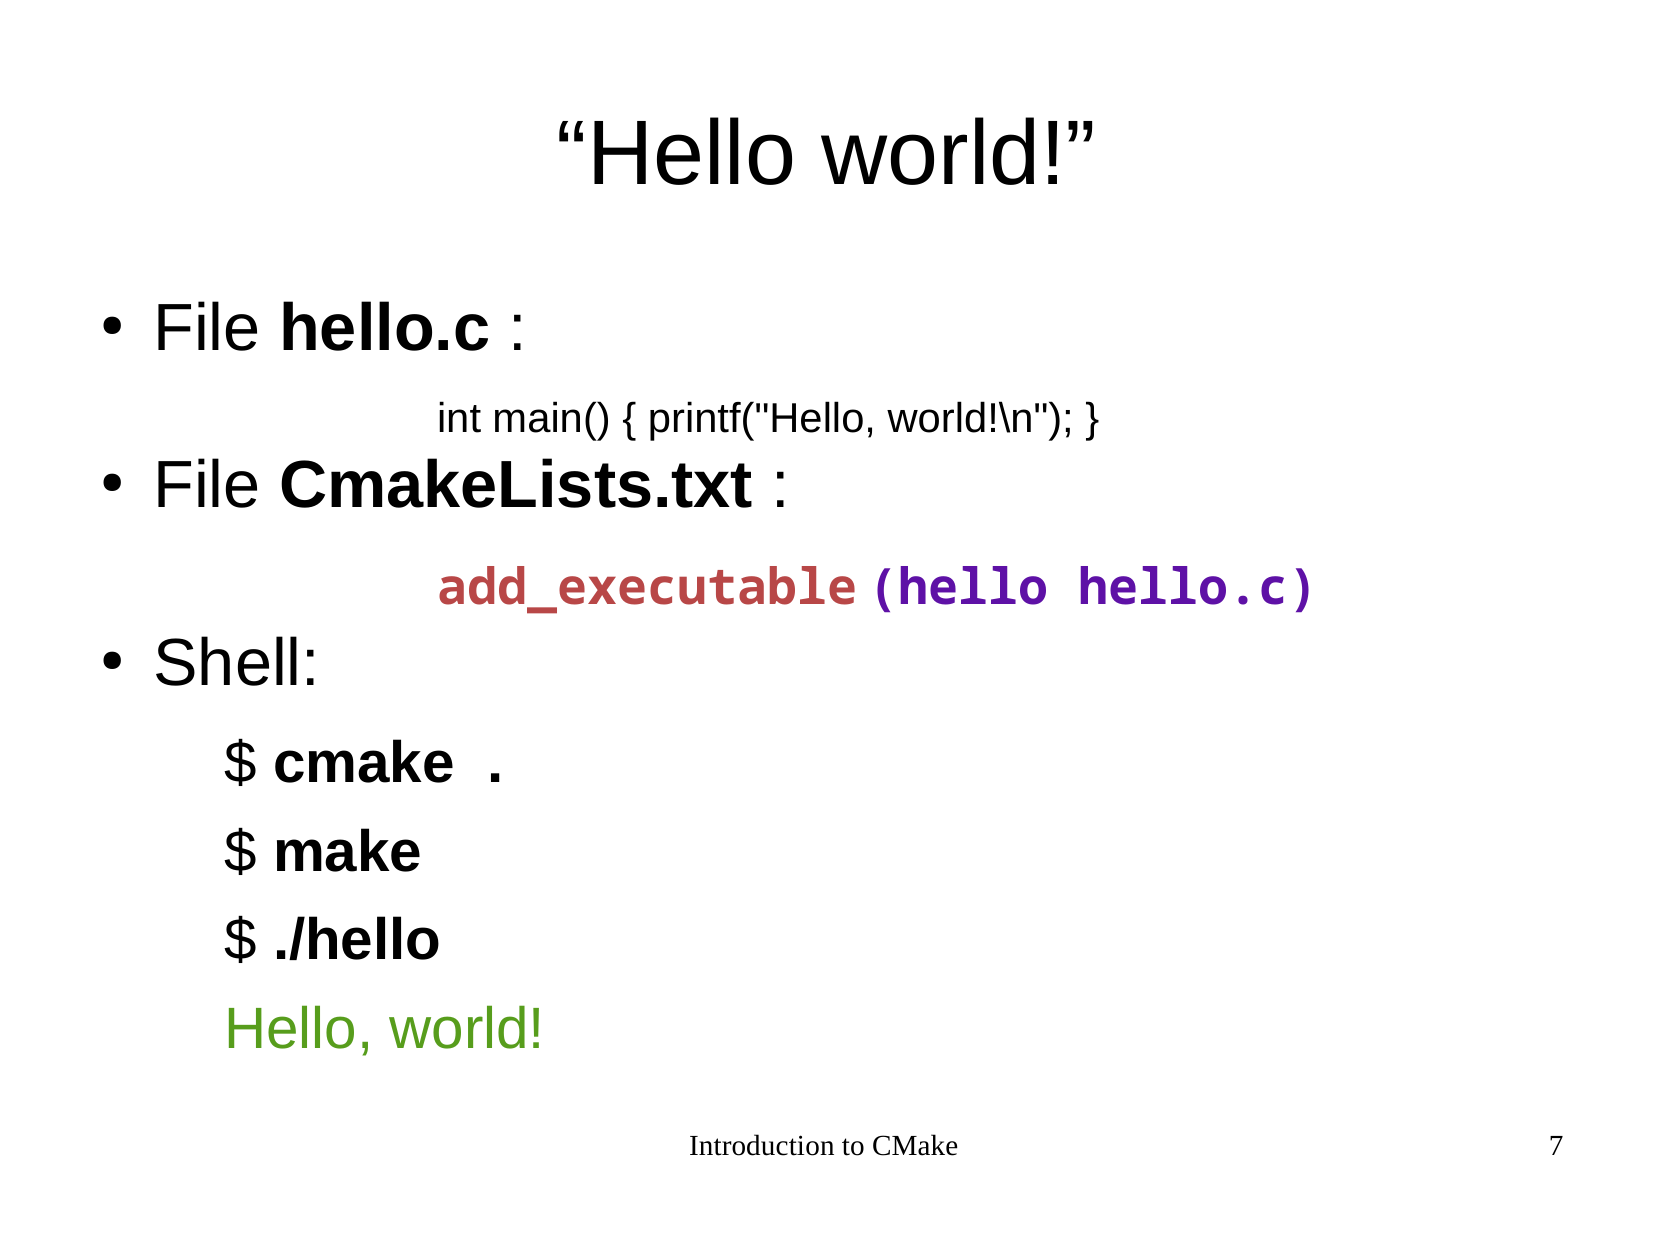

# “Hello world!”
File hello.c :
int main() { printf("Hello, world!\n"); }
File CmakeLists.txt :
add_executable (hello hello.c)
Shell:
$ cmake .
$ make
$ ./hello
Hello, world!
Introduction to CMake
7